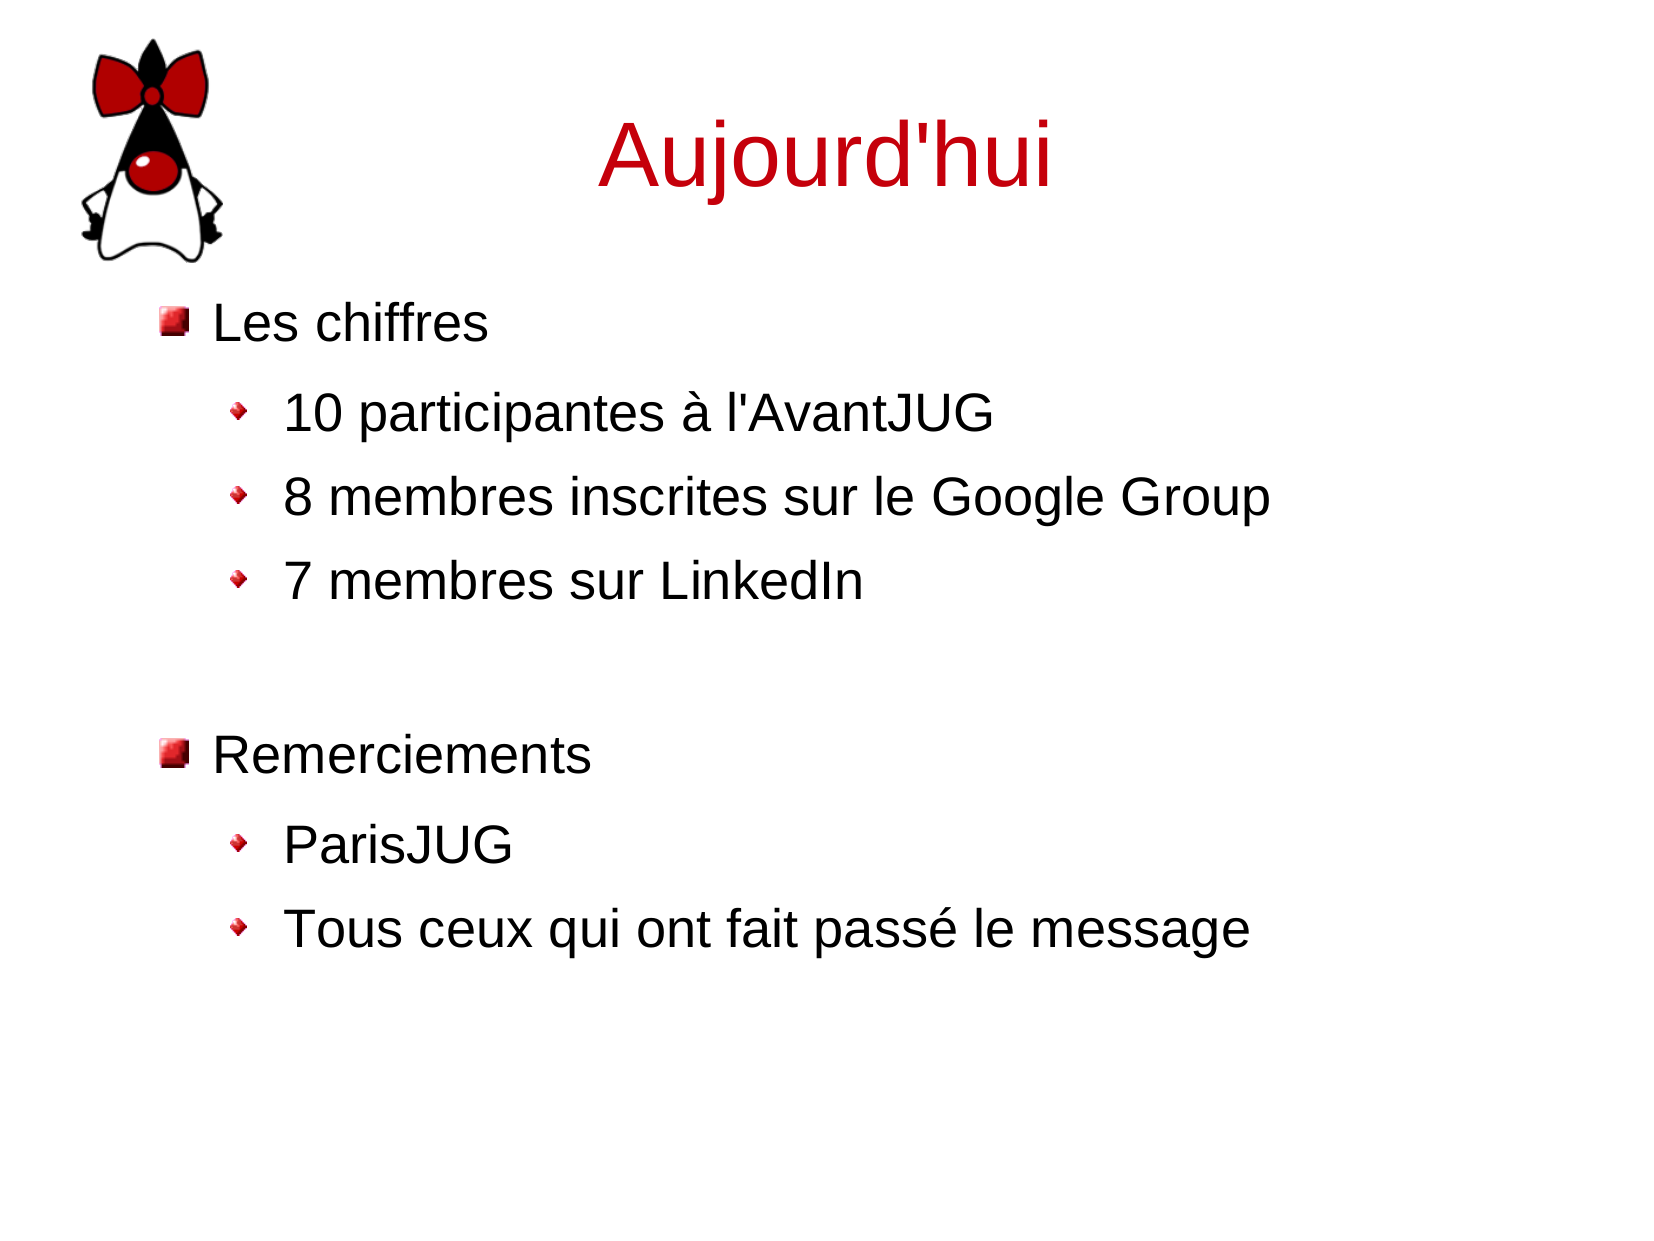

# Aujourd'hui
Les chiffres
10 participantes à l'AvantJUG
8 membres inscrites sur le Google Group
7 membres sur LinkedIn
Remerciements
ParisJUG
Tous ceux qui ont fait passé le message